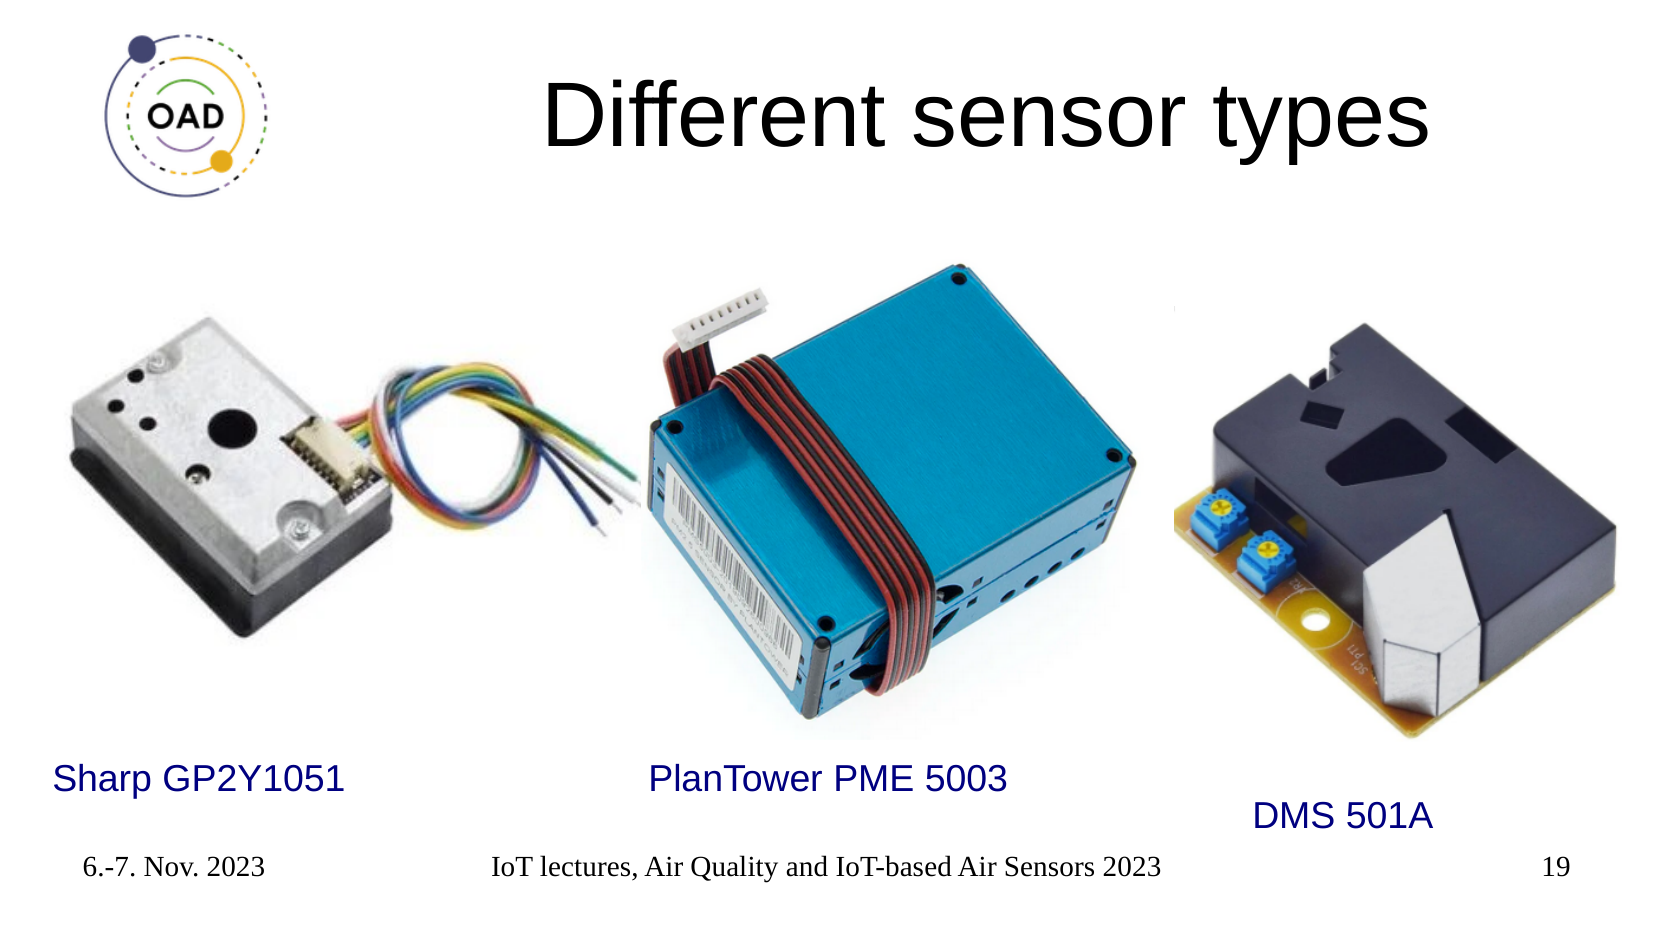

# Different sensor types
Sharp GP2Y1051
PlanTower PME 5003
DMS 501A
6.-7. Nov. 2023
IoT lectures, Air Quality and IoT-based Air Sensors 2023
19